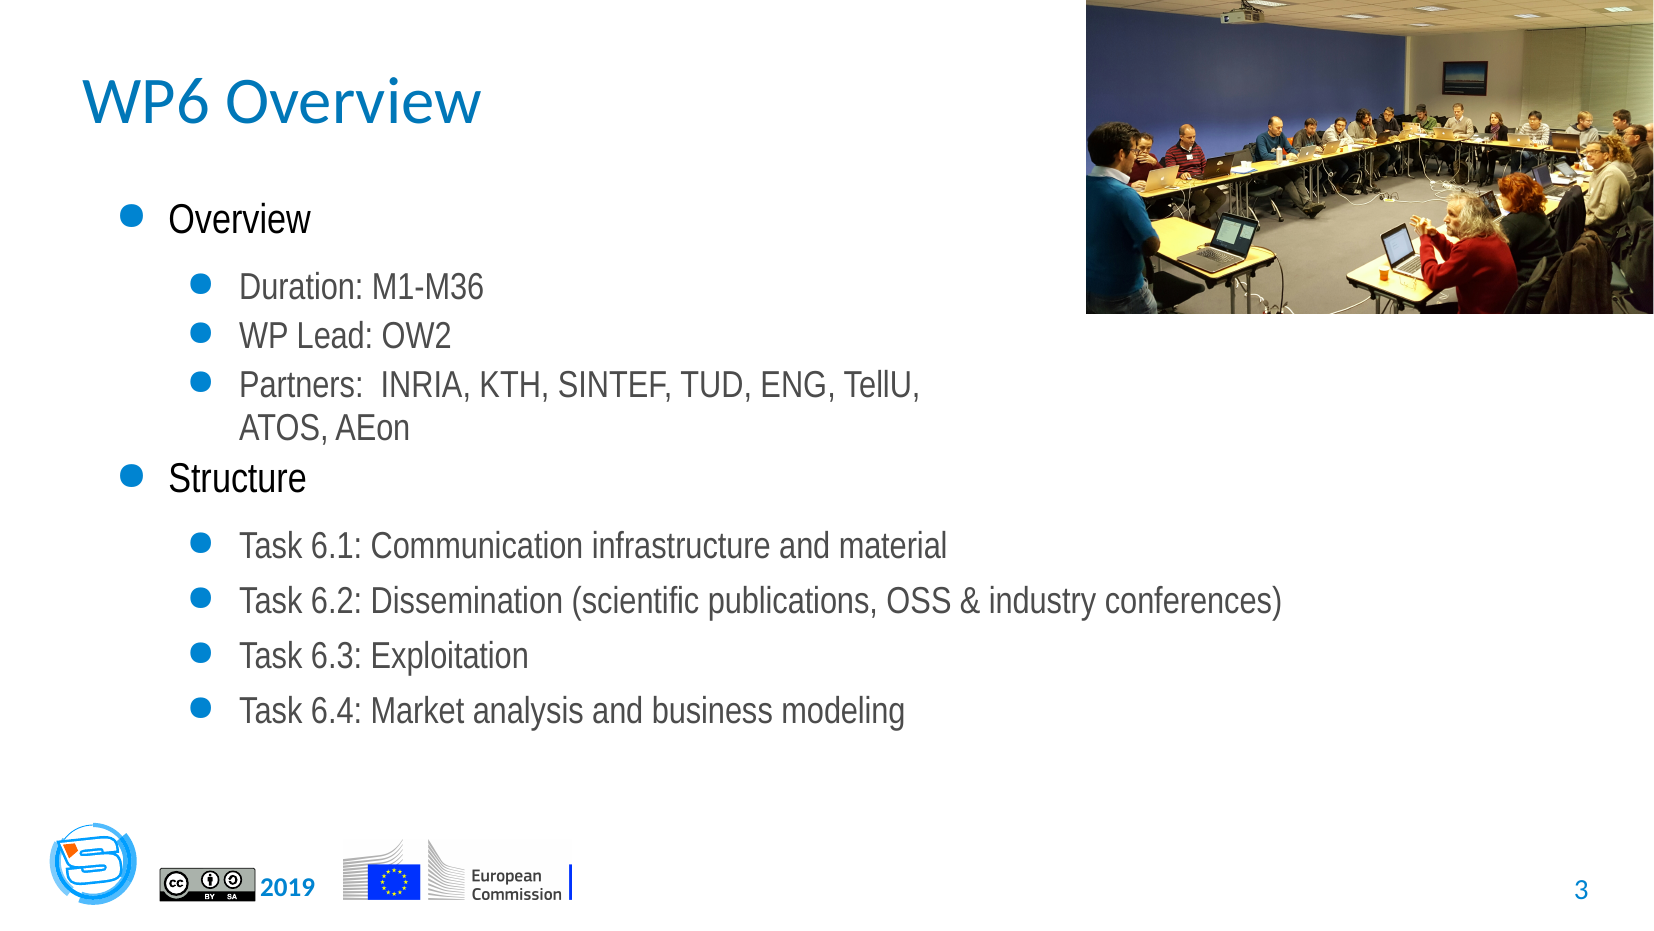

# WP6 Overview
Overview
Duration: M1-M36
WP Lead: OW2
Partners: INRIA, KTH, SINTEF, TUD, ENG, TellU,
ATOS, AEon
Structure
Task 6.1: Communication infrastructure and material
Task 6.2: Dissemination (scientific publications, OSS & industry conferences)
Task 6.3: Exploitation
Task 6.4: Market analysis and business modeling
3